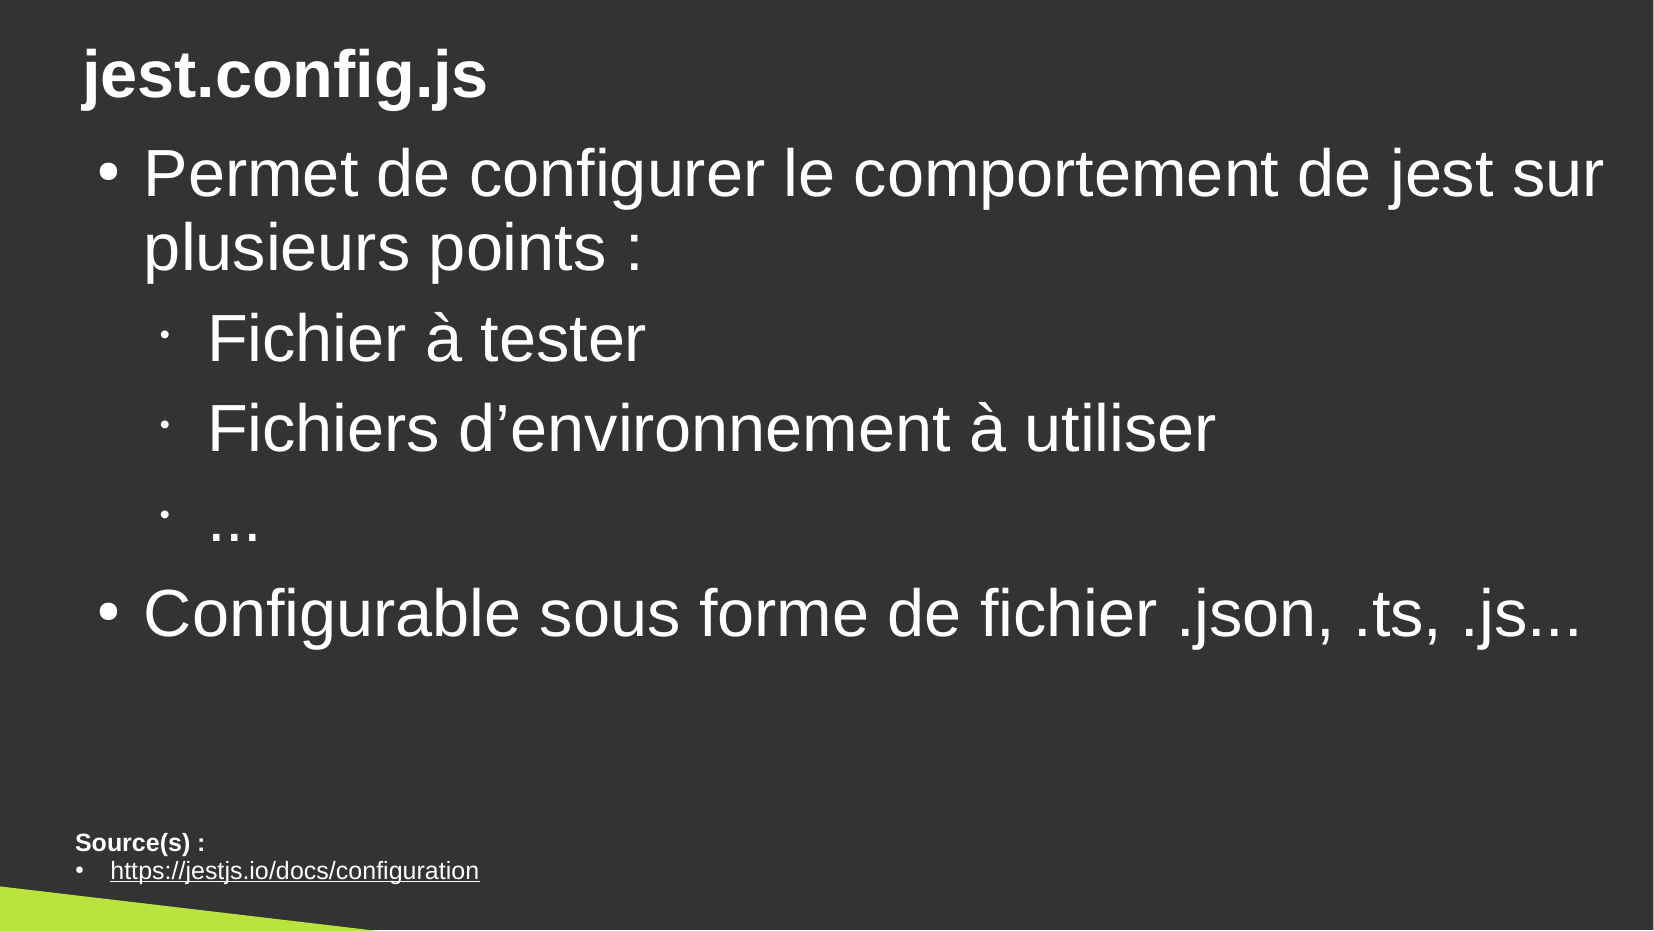

# jest.config.js
Permet de configurer le comportement de jest sur plusieurs points :
Fichier à tester
Fichiers d’environnement à utiliser
...
Configurable sous forme de fichier .json, .ts, .js...
Source(s) :
https://jestjs.io/docs/configuration